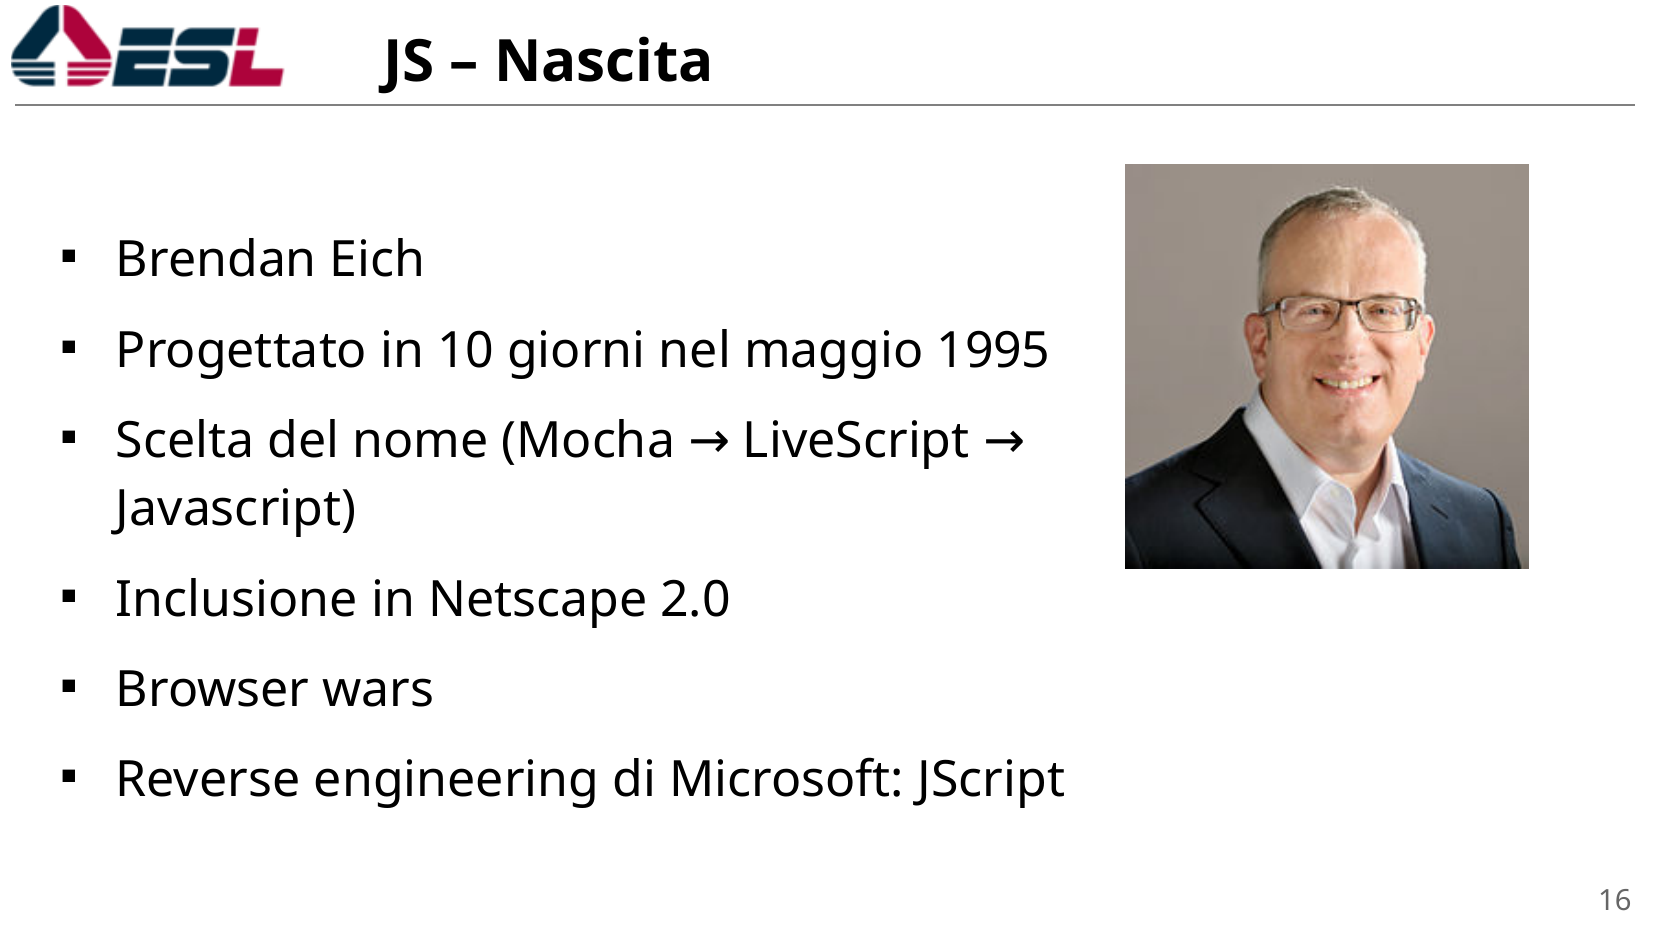

# JS – Nascita
Brendan Eich
Progettato in 10 giorni nel maggio 1995
Scelta del nome (Mocha → LiveScript → Javascript)
Inclusione in Netscape 2.0
Browser wars
Reverse engineering di Microsoft: JScript